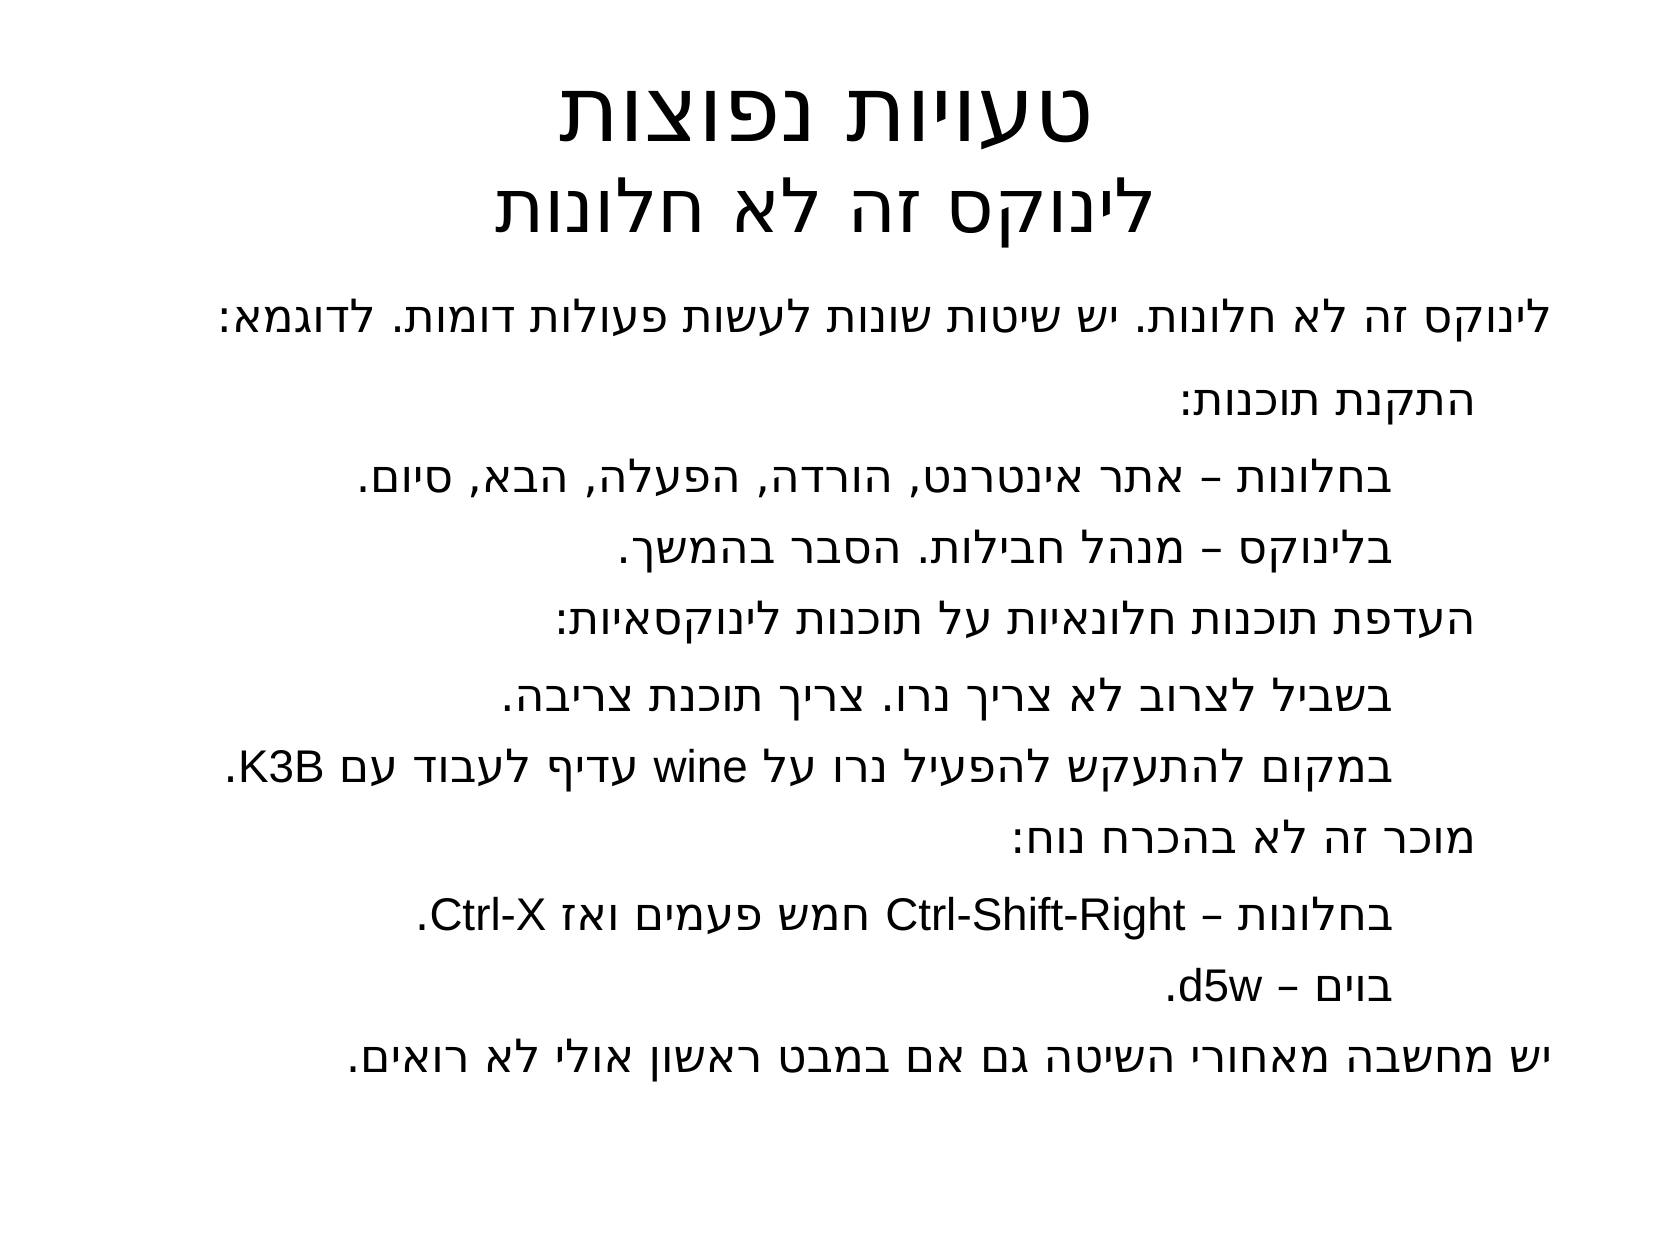

# טעויות נפוצות לינוקס זה לא חלונות
לינוקס זה לא חלונות. יש שיטות שונות לעשות פעולות דומות. לדוגמא:
התקנת תוכנות:
בחלונות – אתר אינטרנט, הורדה, הפעלה, הבא, סיום.
בלינוקס – מנהל חבילות. הסבר בהמשך.
העדפת תוכנות חלונאיות על תוכנות לינוקסאיות:
בשביל לצרוב לא צריך נרו. צריך תוכנת צריבה.
במקום להתעקש להפעיל נרו על wine עדיף לעבוד עם K3B.
מוכר זה לא בהכרח נוח:
בחלונות – Ctrl-Shift-Right חמש פעמים ואז Ctrl-X.
בוים – d5w.
יש מחשבה מאחורי השיטה גם אם במבט ראשון אולי לא רואים.